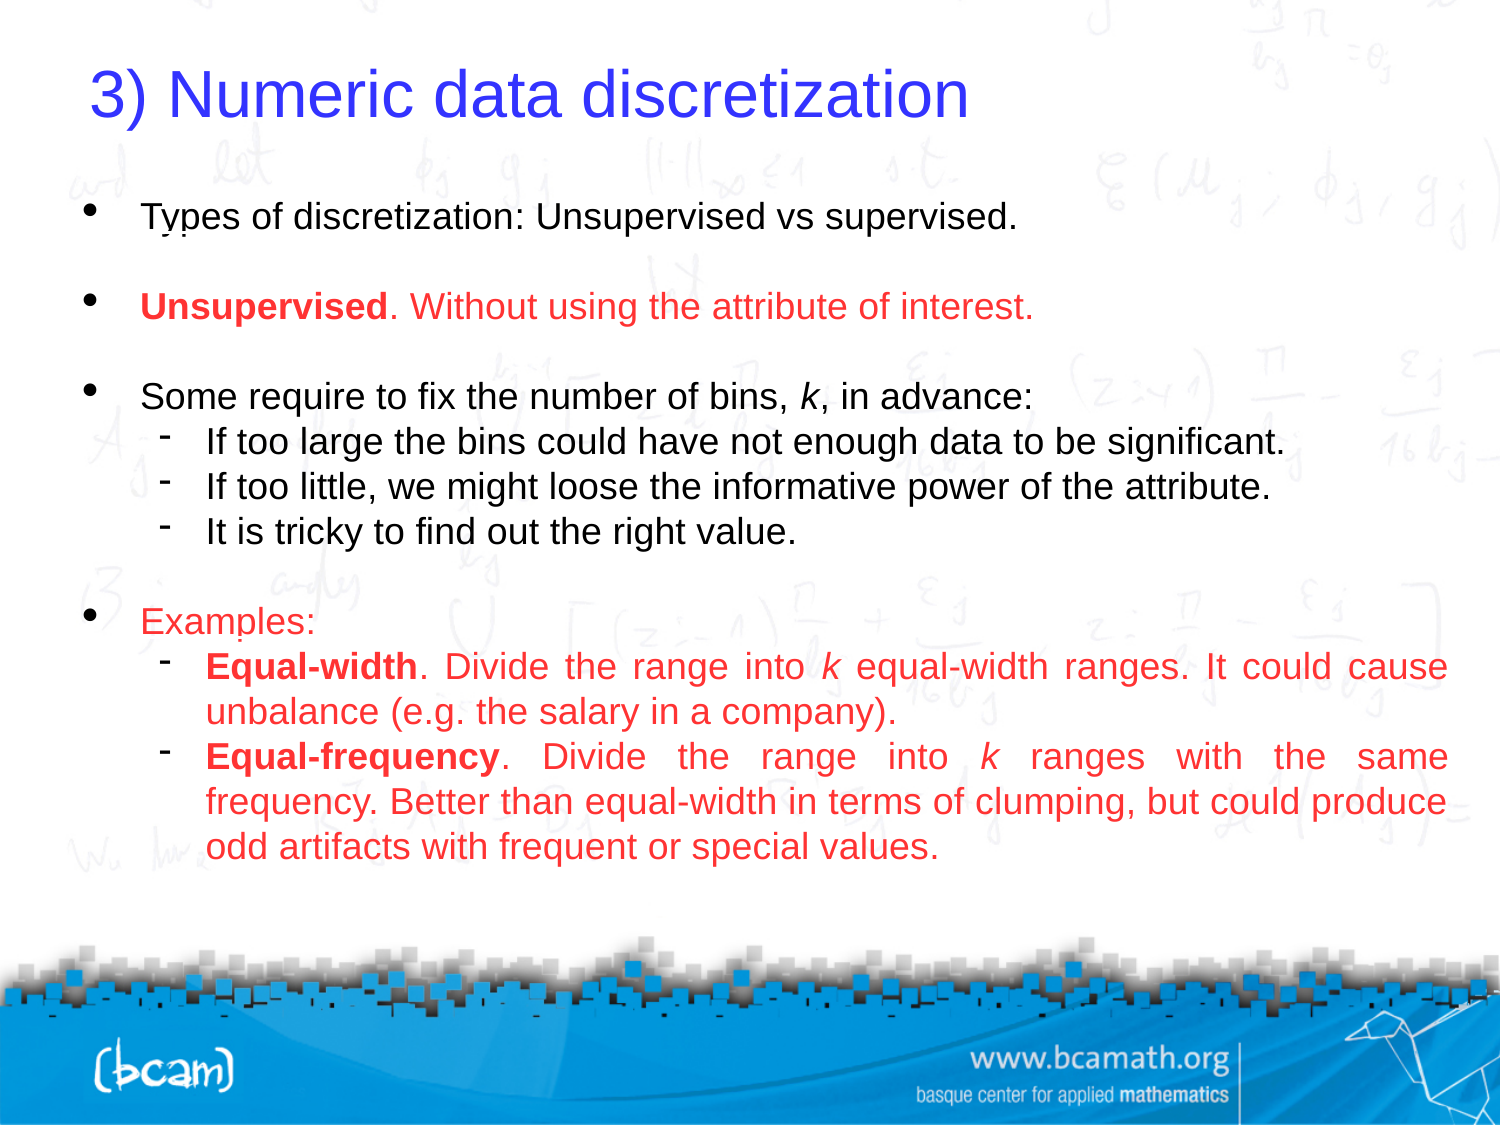

3) Numeric data discretization
Types of discretization: Unsupervised vs supervised.
Unsupervised. Without using the attribute of interest.
Some require to fix the number of bins, k, in advance:
If too large the bins could have not enough data to be significant.
If too little, we might loose the informative power of the attribute.
It is tricky to find out the right value.
Examples:
Equal-width. Divide the range into k equal-width ranges. It could cause unbalance (e.g. the salary in a company).
Equal-frequency. Divide the range into k ranges with the same frequency. Better than equal-width in terms of clumping, but could produce odd artifacts with frequent or special values.